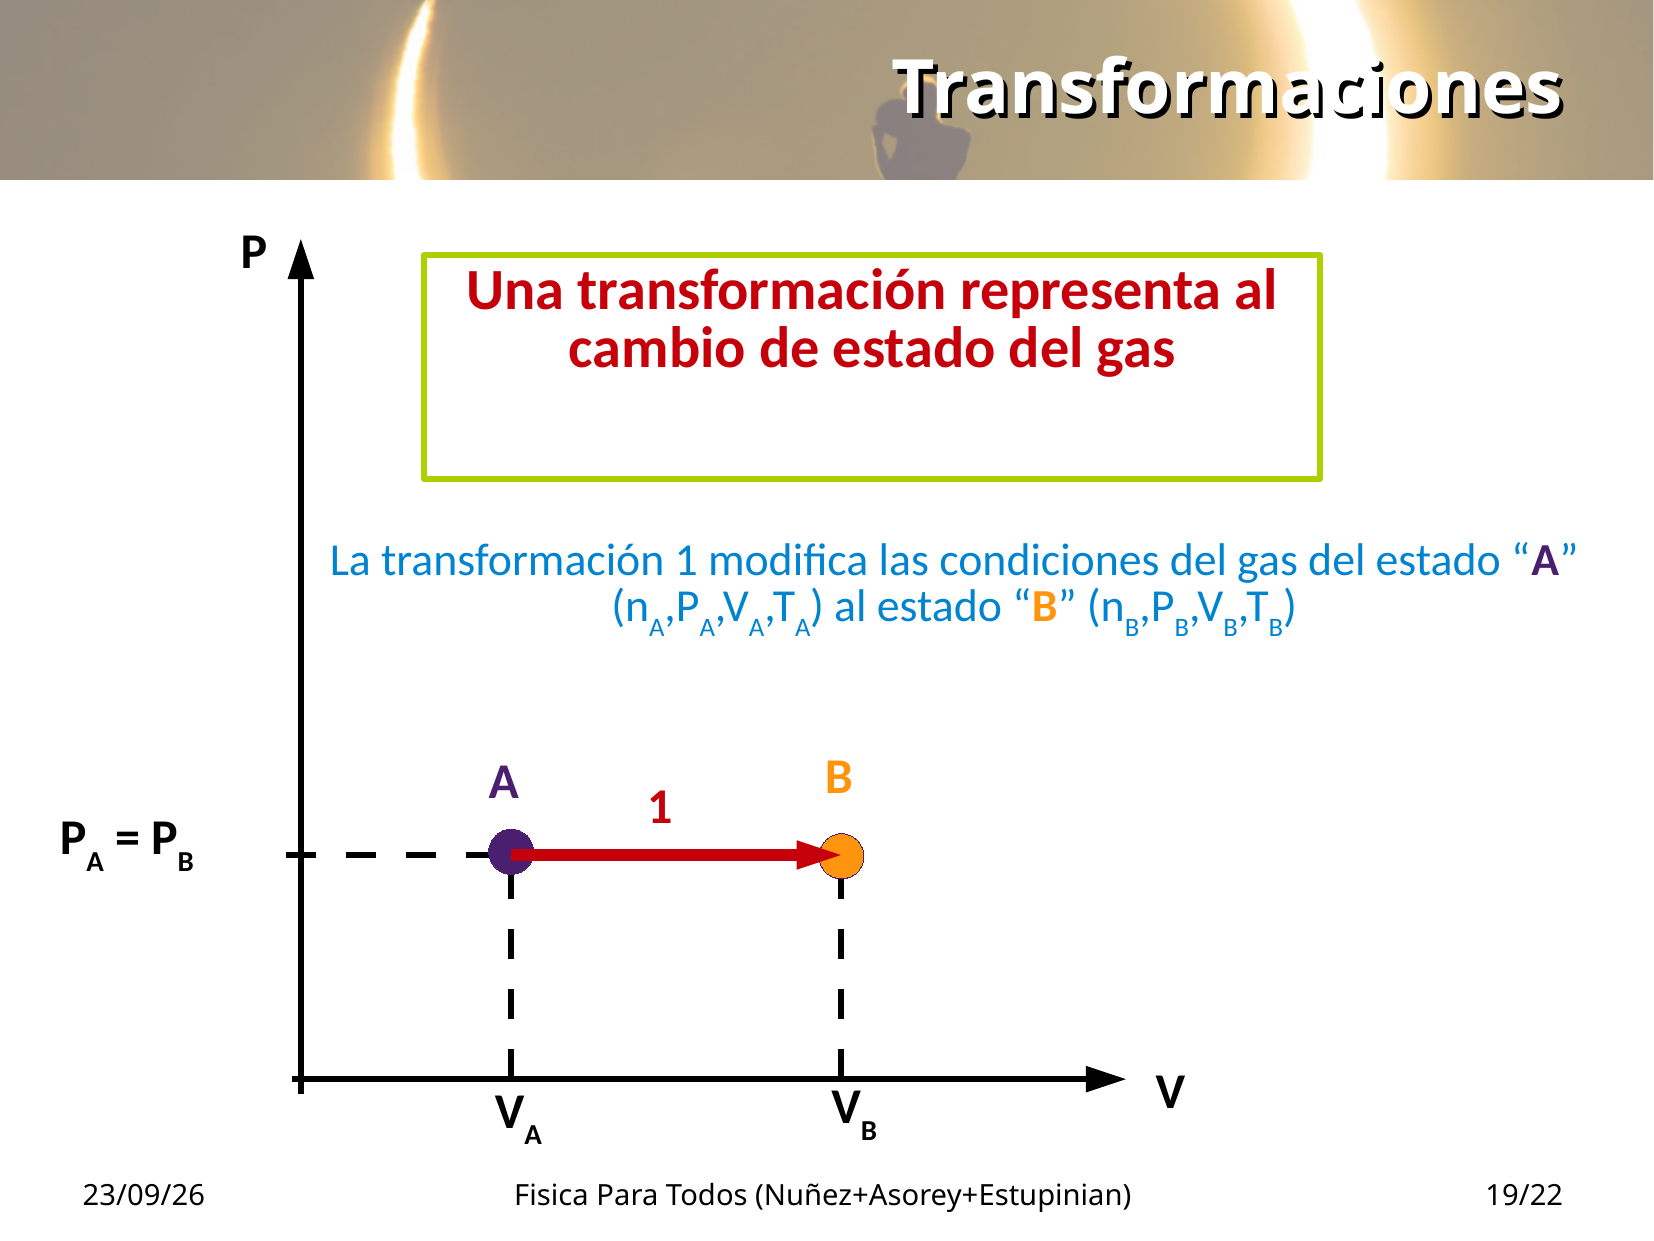

# Transformaciones
P
V
Una transformación representa al cambio de estado del gas
La transformación 1 modifica las condiciones del gas del estado “A” (nA,PA,VA,TA) al estado “B” (nB,PB,VB,TB)
1
B
A
PA = PB
VB
VA
Fisica Para Todos (Nuñez+Asorey+Estupinian)
19